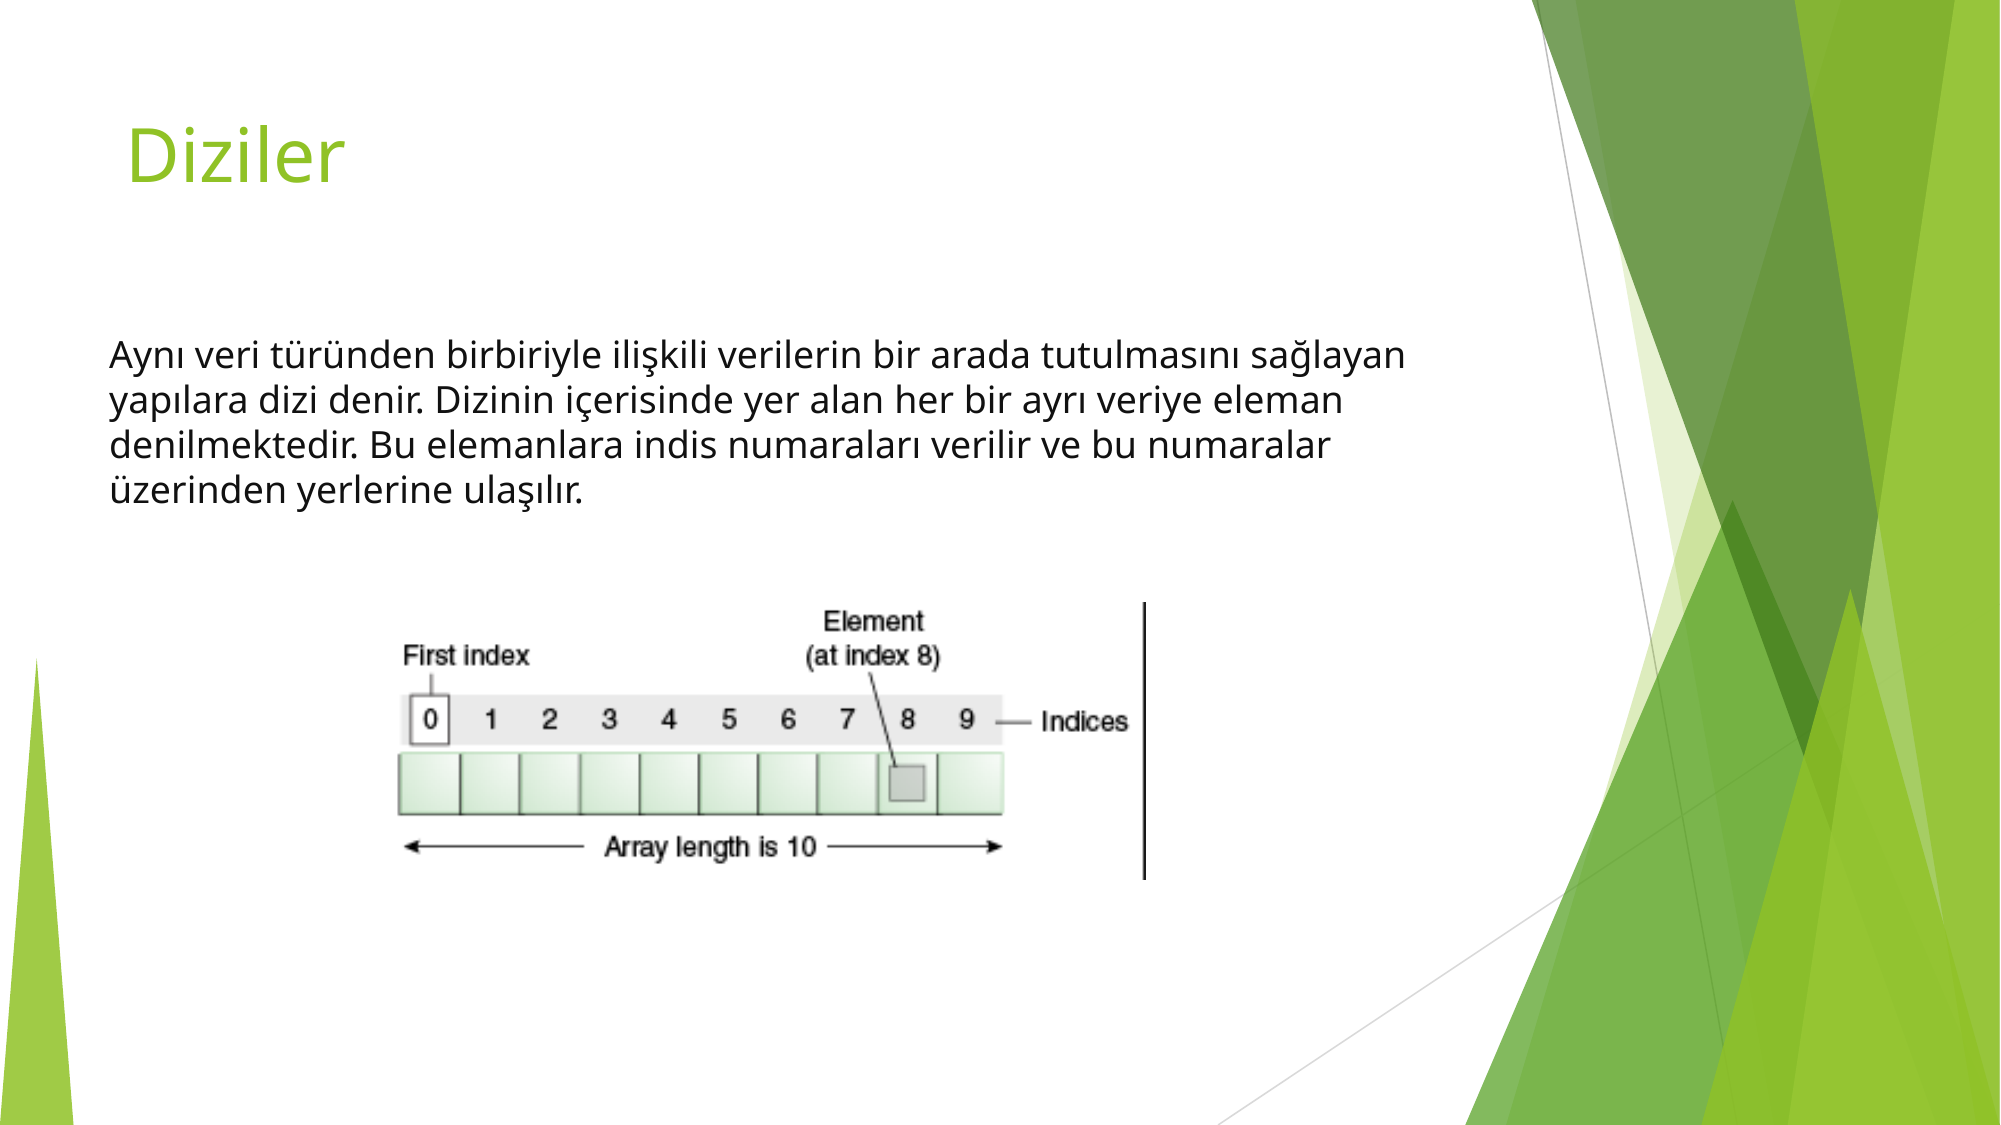

# Diziler
Aynı veri türünden birbiriyle ilişkili verilerin bir arada tutulmasını sağlayan yapılara dizi denir. Dizinin içerisinde yer alan her bir ayrı veriye eleman denilmektedir. Bu elemanlara indis numaraları verilir ve bu numaralar üzerinden yerlerine ulaşılır.